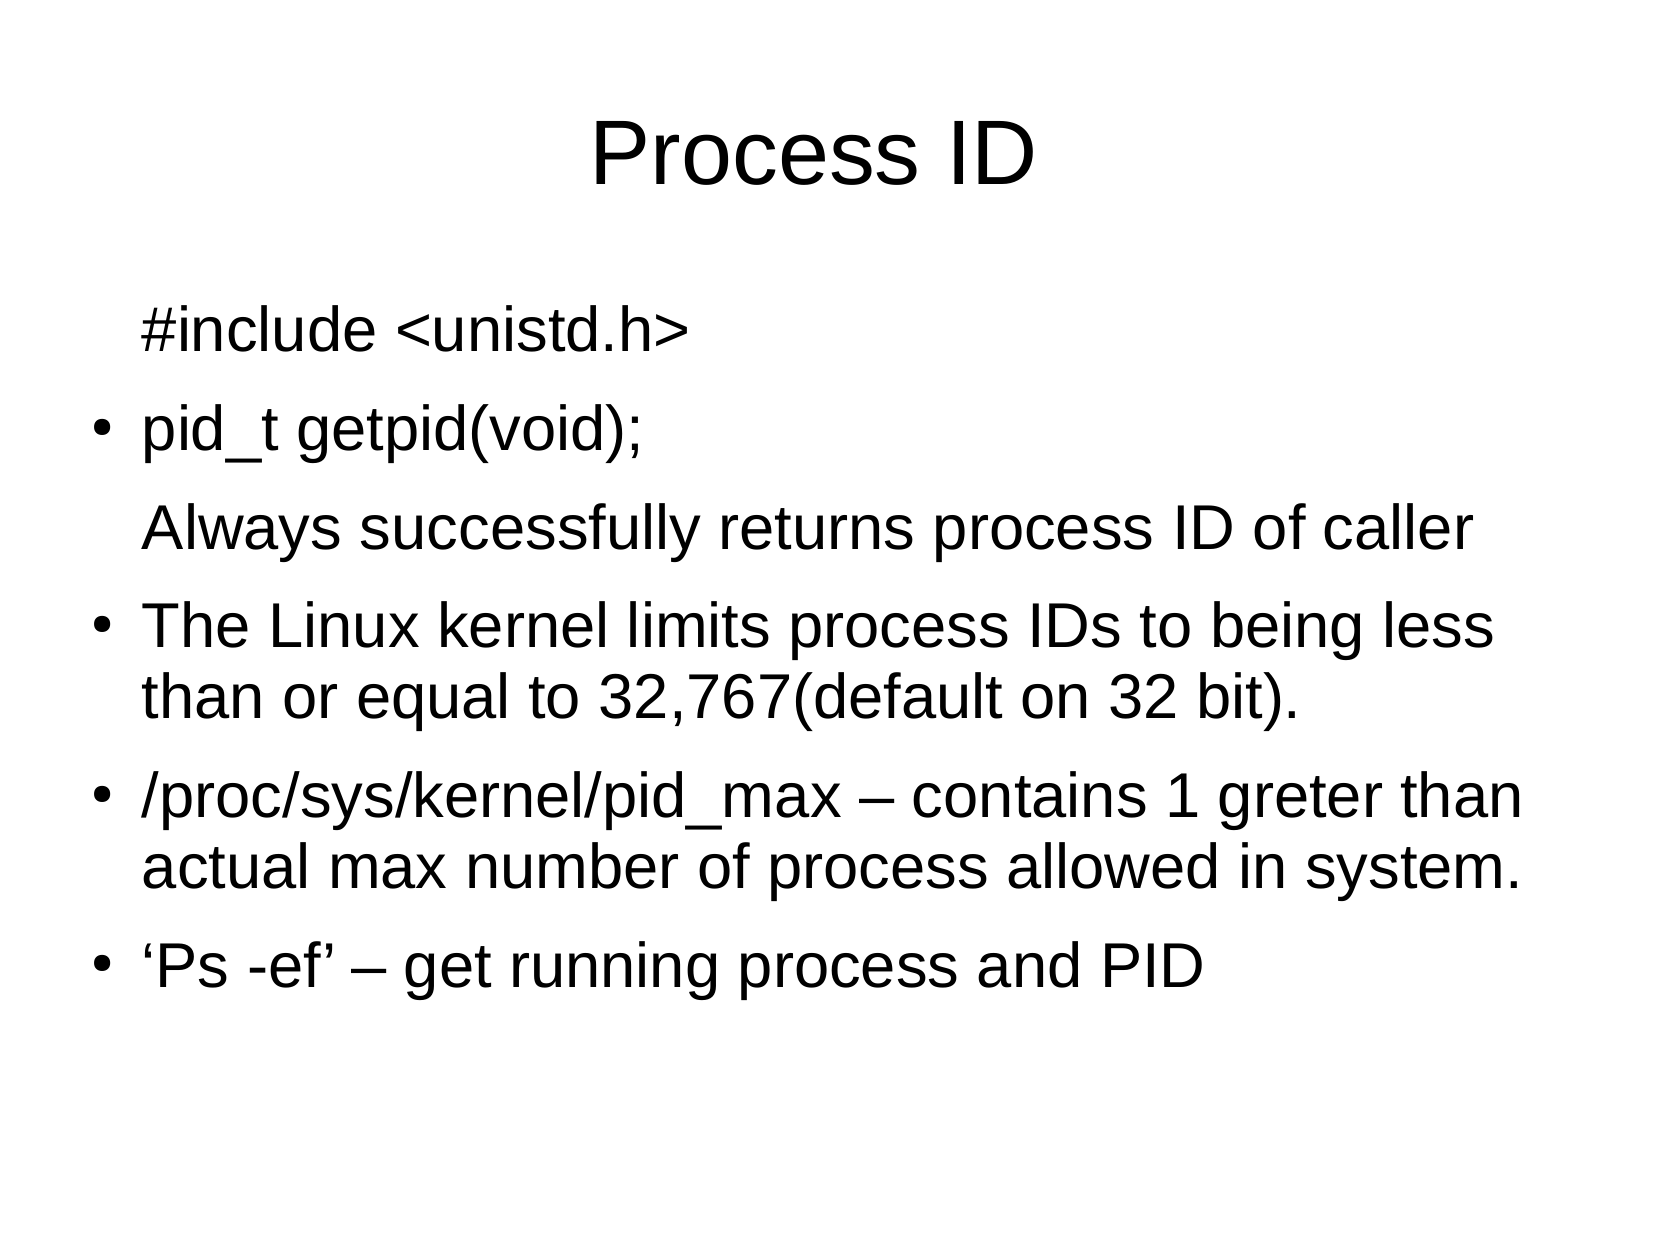

# Process ID
#include <unistd.h>
pid_t getpid(void);
Always successfully returns process ID of caller
The Linux kernel limits process IDs to being less than or equal to 32,767(default on 32 bit).
/proc/sys/kernel/pid_max – contains 1 greter than actual max number of process allowed in system.
‘Ps -ef’ – get running process and PID